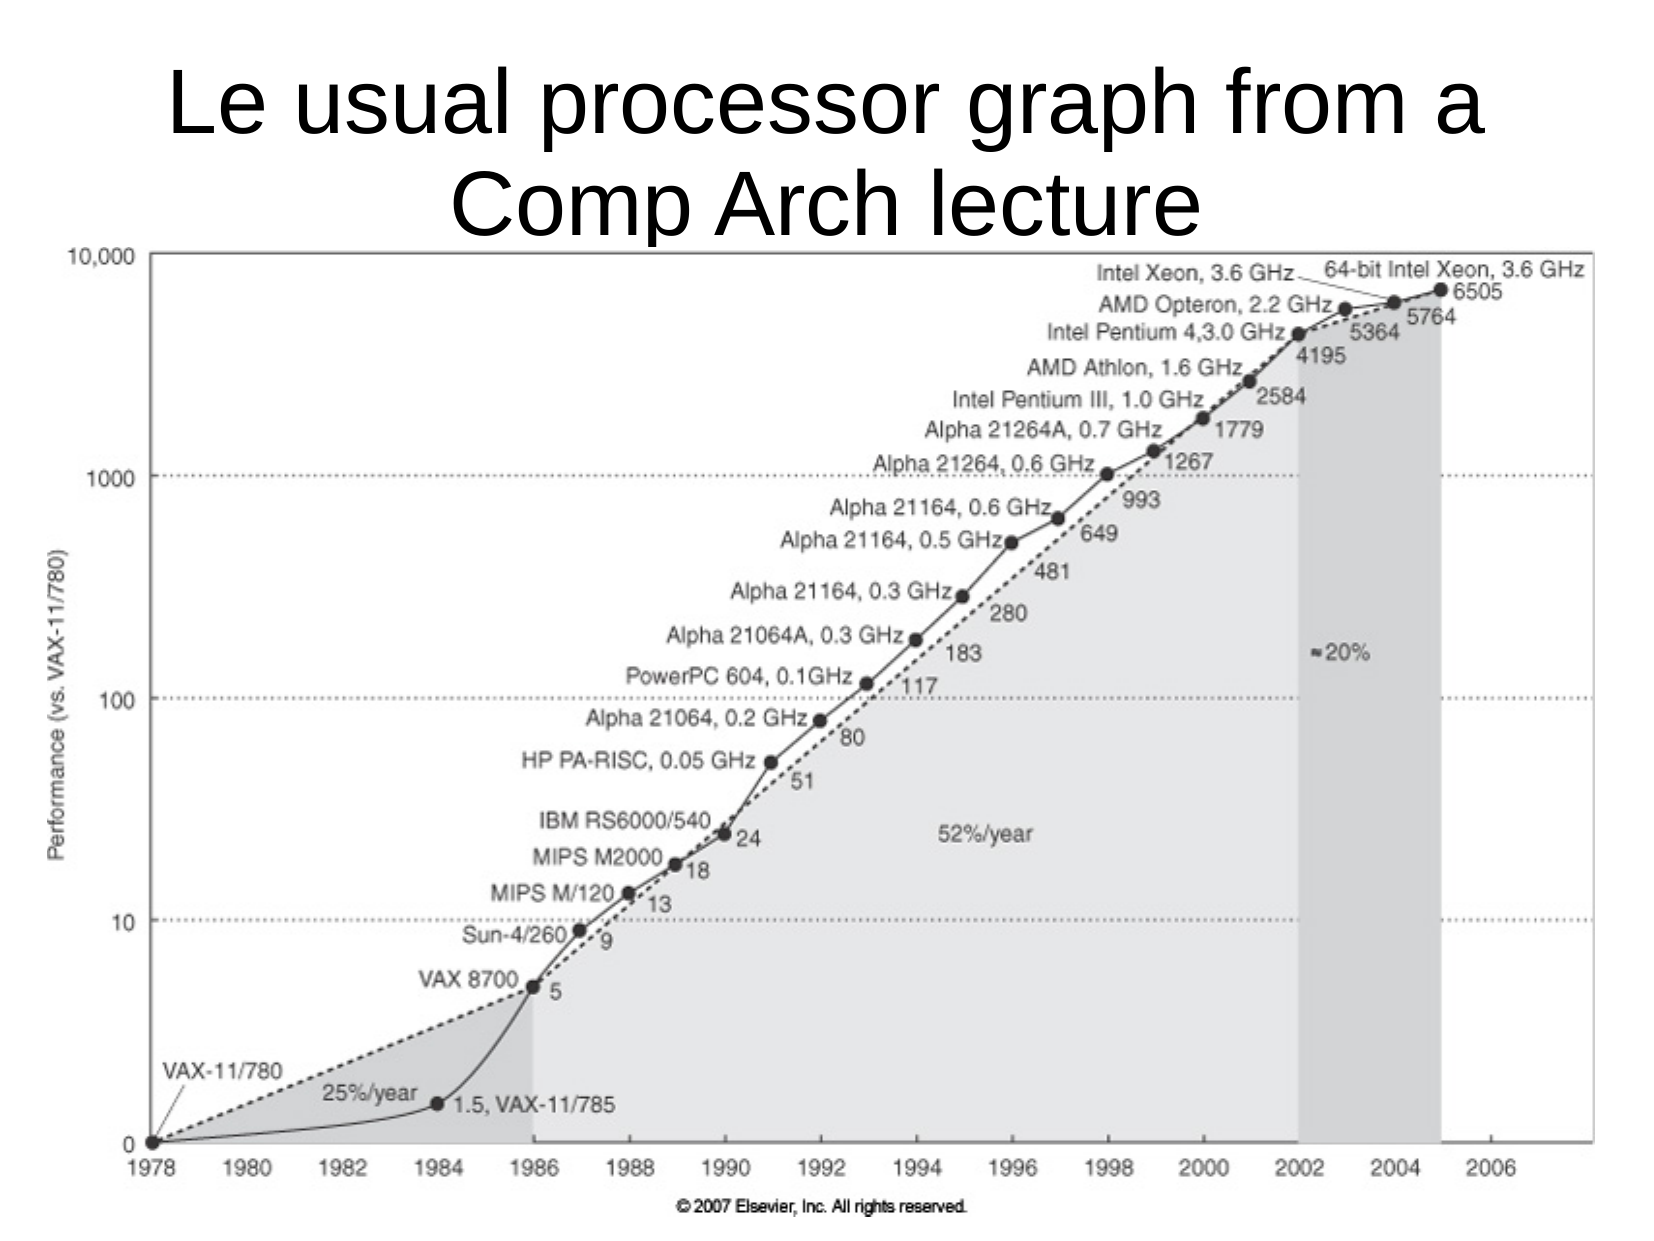

# Le usual processor graph from a Comp Arch lecture